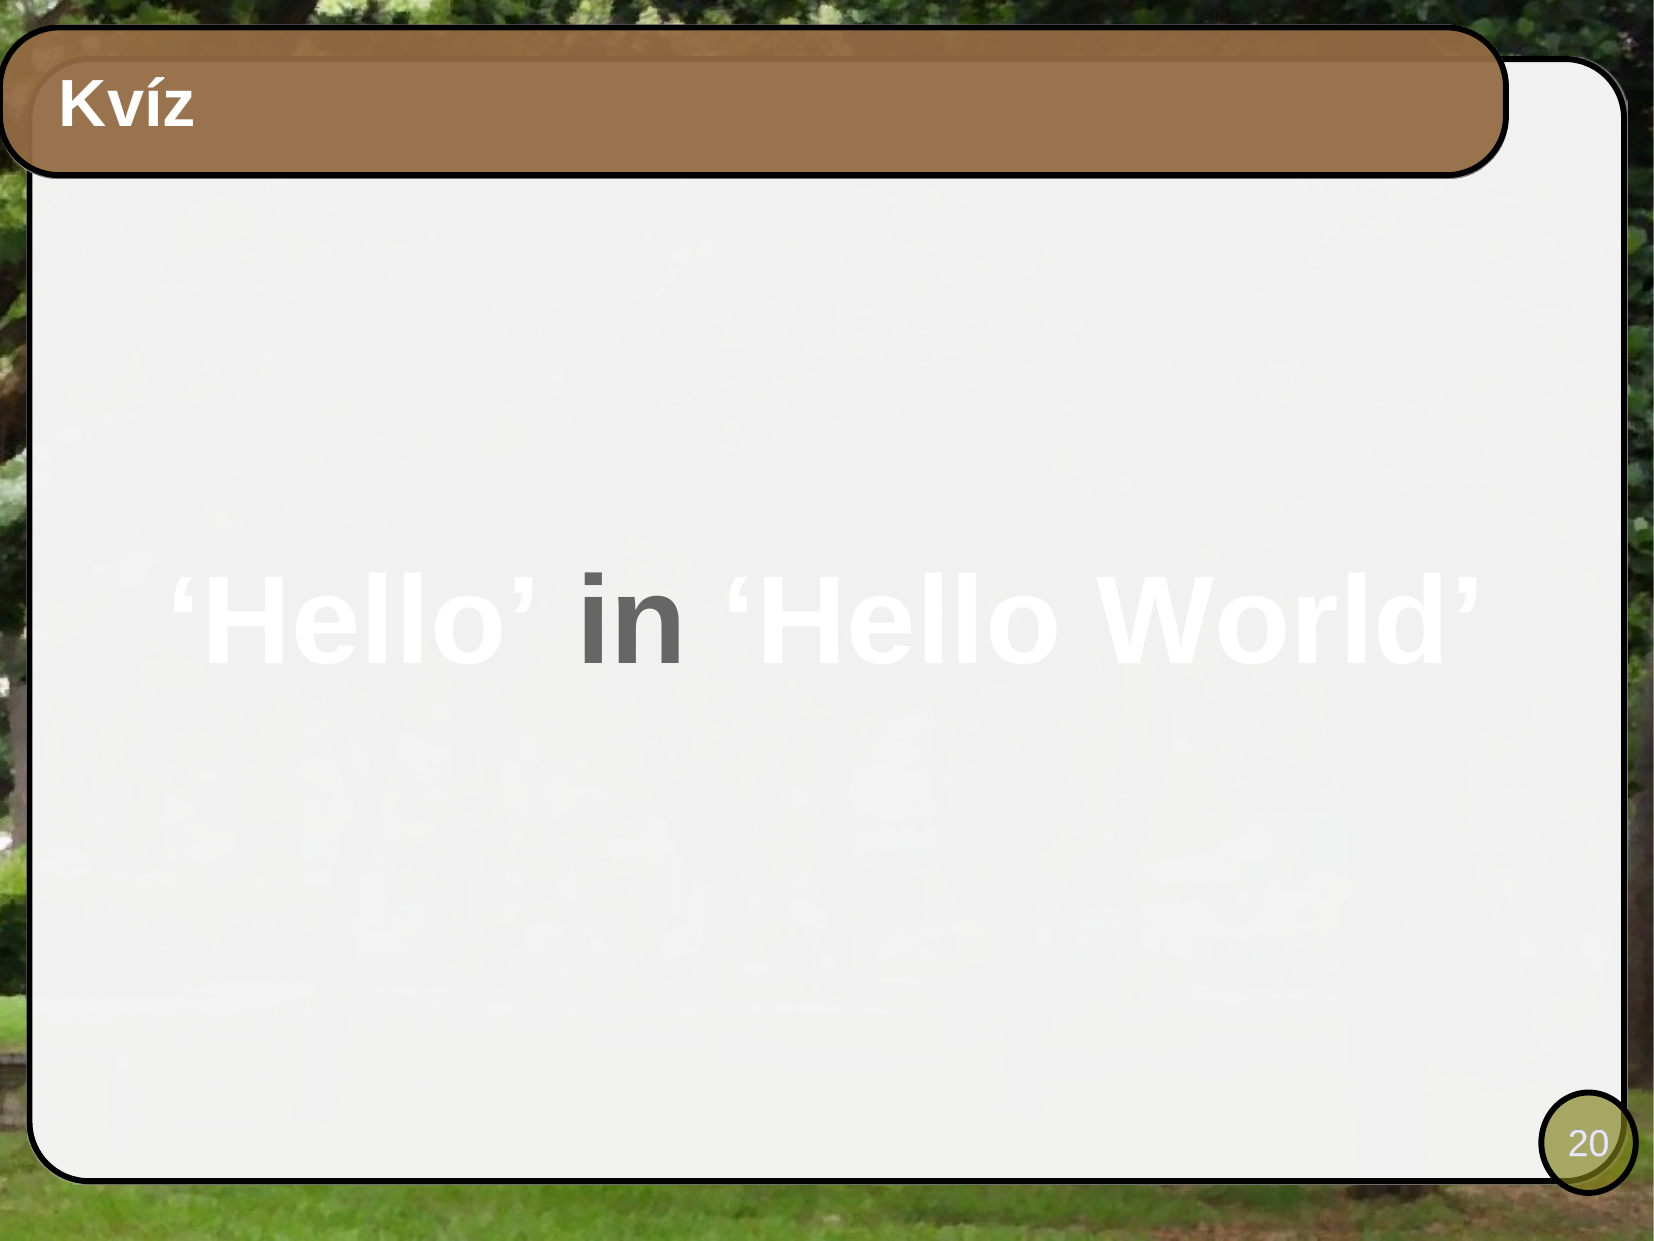

# Kvíz
‘Hello’ in ‘Hello World’
20